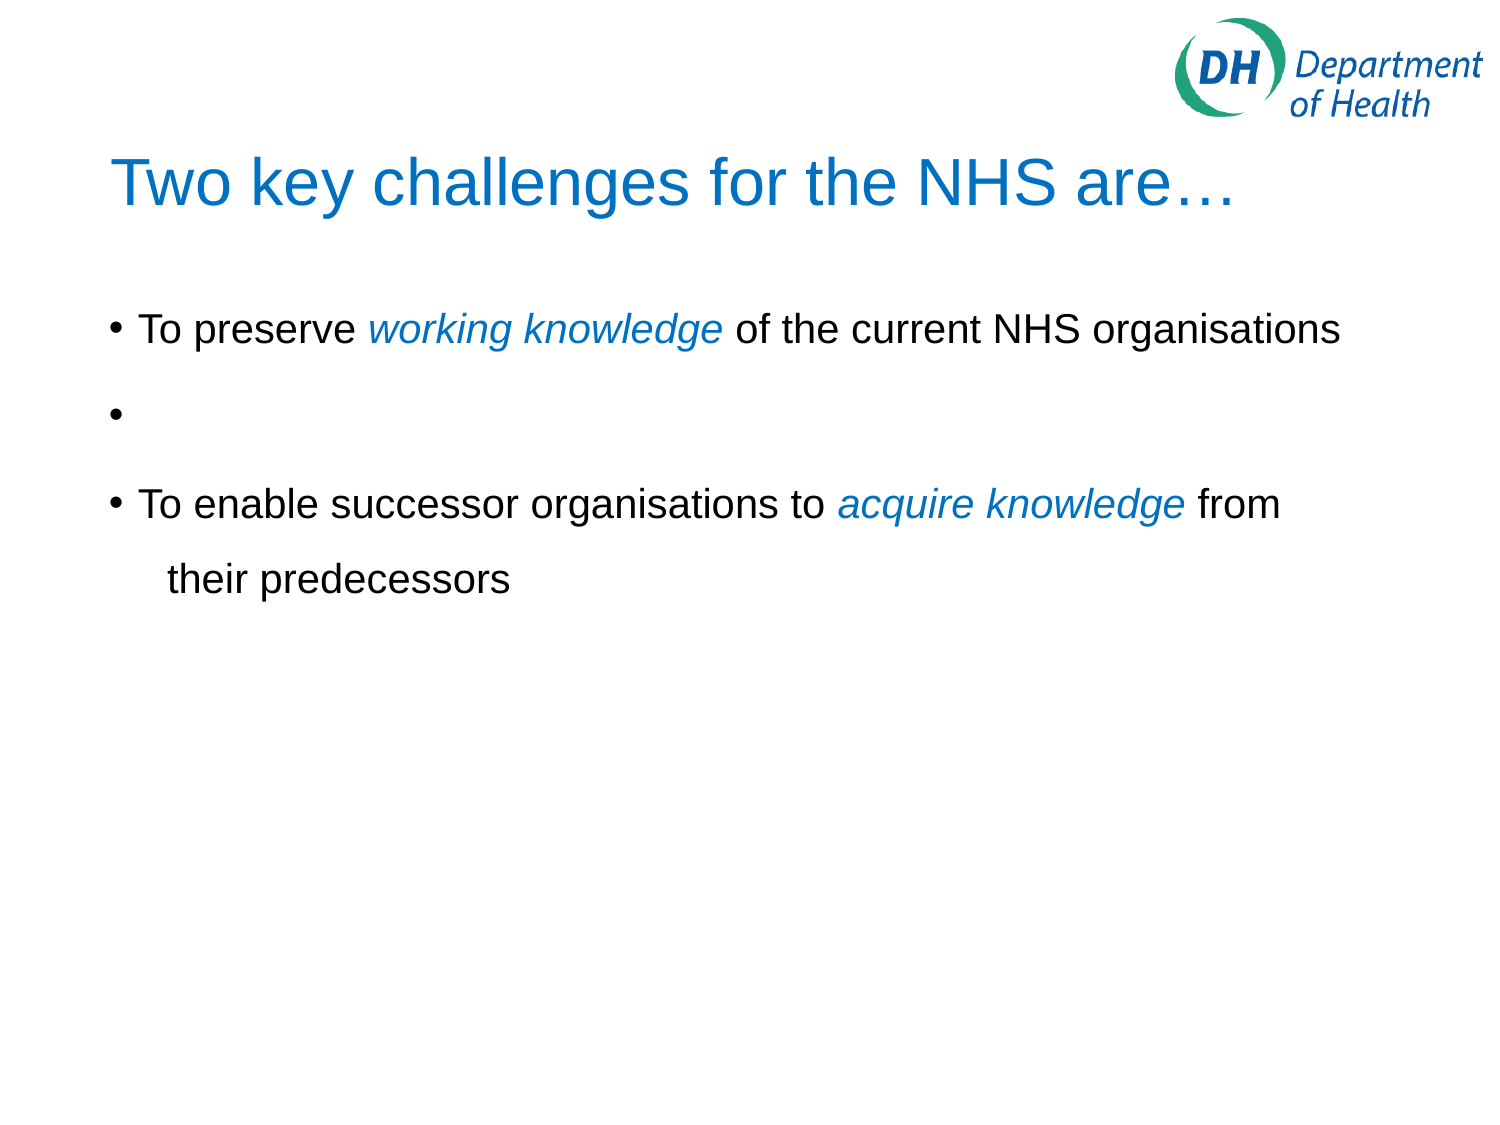

# Two key challenges for the NHS are…
To preserve working knowledge of the current NHS organisations
To enable successor organisations to acquire knowledge from their predecessors